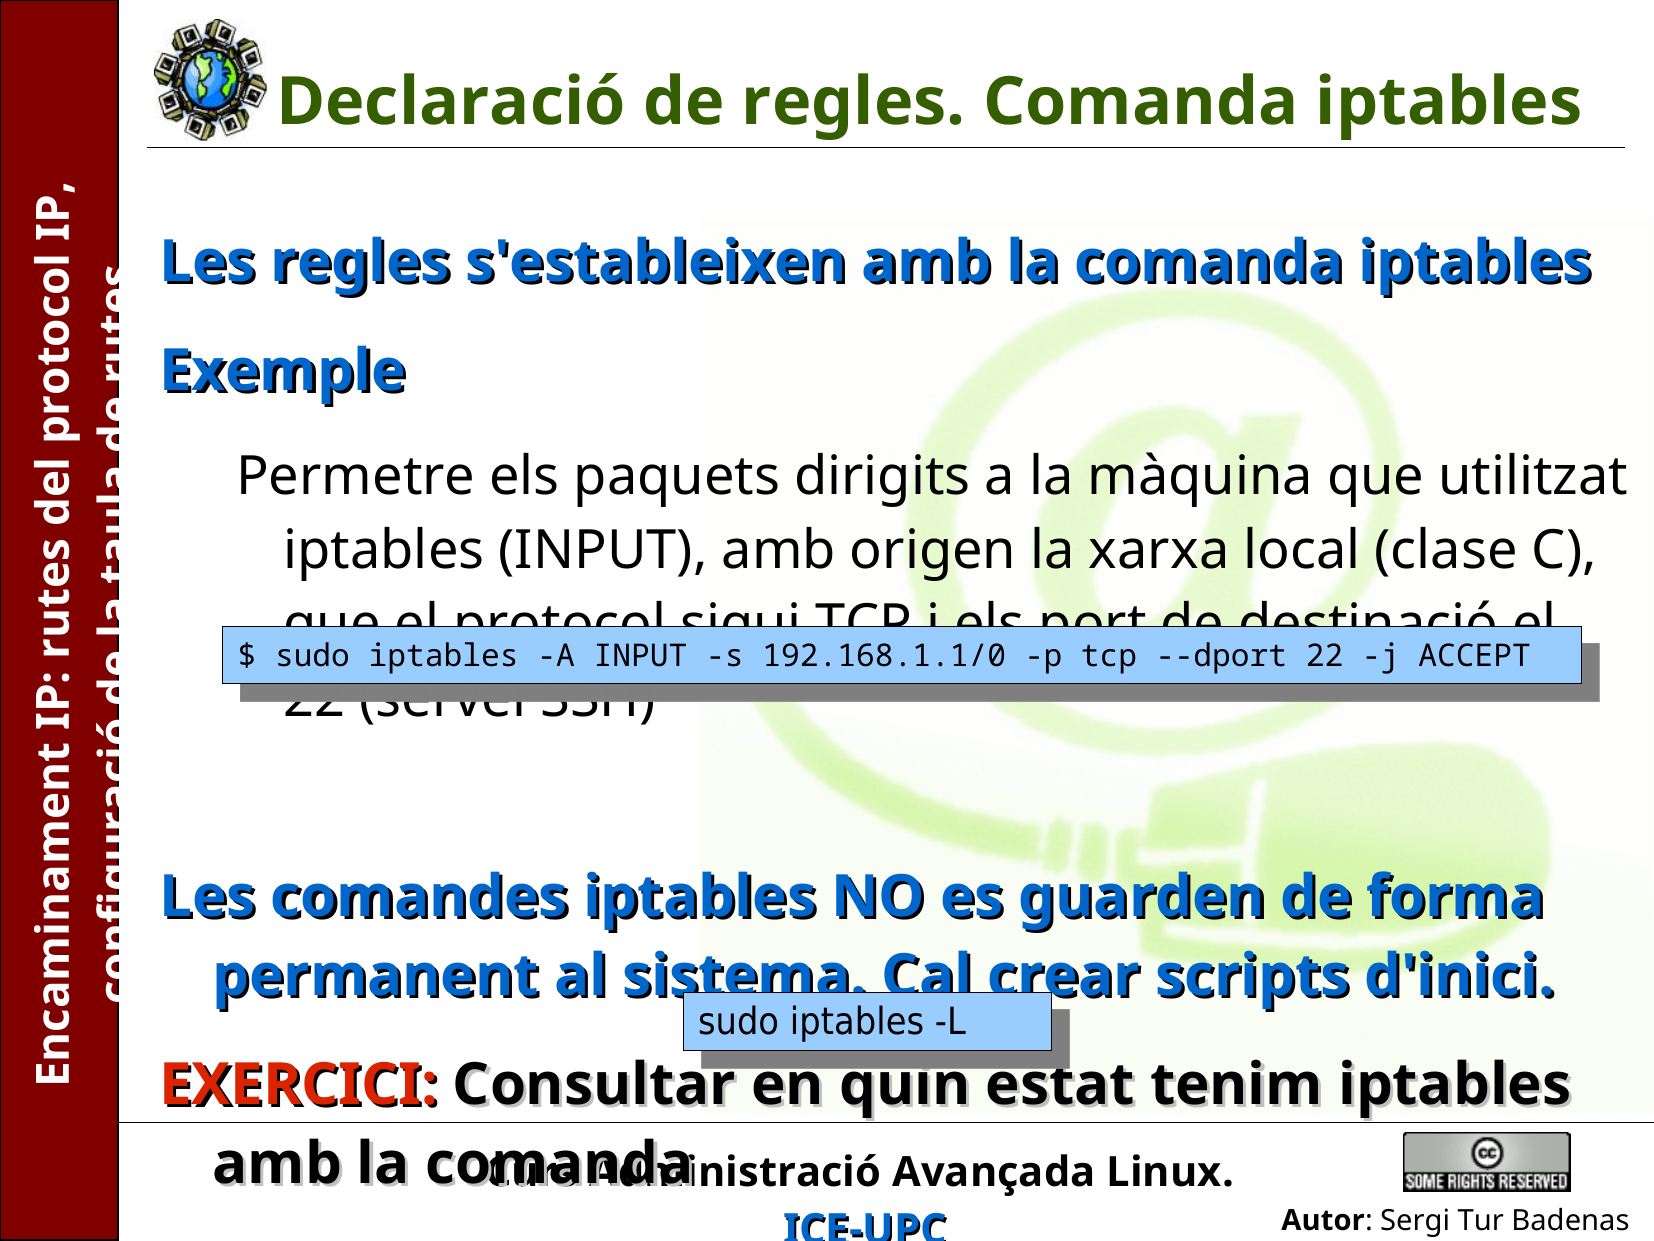

# Declaració de regles. Comanda iptables
Les regles s'estableixen amb la comanda iptables
Exemple
Permetre els paquets dirigits a la màquina que utilitzat iptables (INPUT), amb origen la xarxa local (clase C), que el protocol sigui TCP i els port de destinació el 22 (servei SSH)
Les comandes iptables NO es guarden de forma permanent al sistema. Cal crear scripts d'inici.
EXERCICI: Consultar en quin estat tenim iptables amb la comanda
$ sudo iptables -A INPUT -s 192.168.1.1/0 -p tcp --dport 22 -j ACCEPT
sudo iptables -L